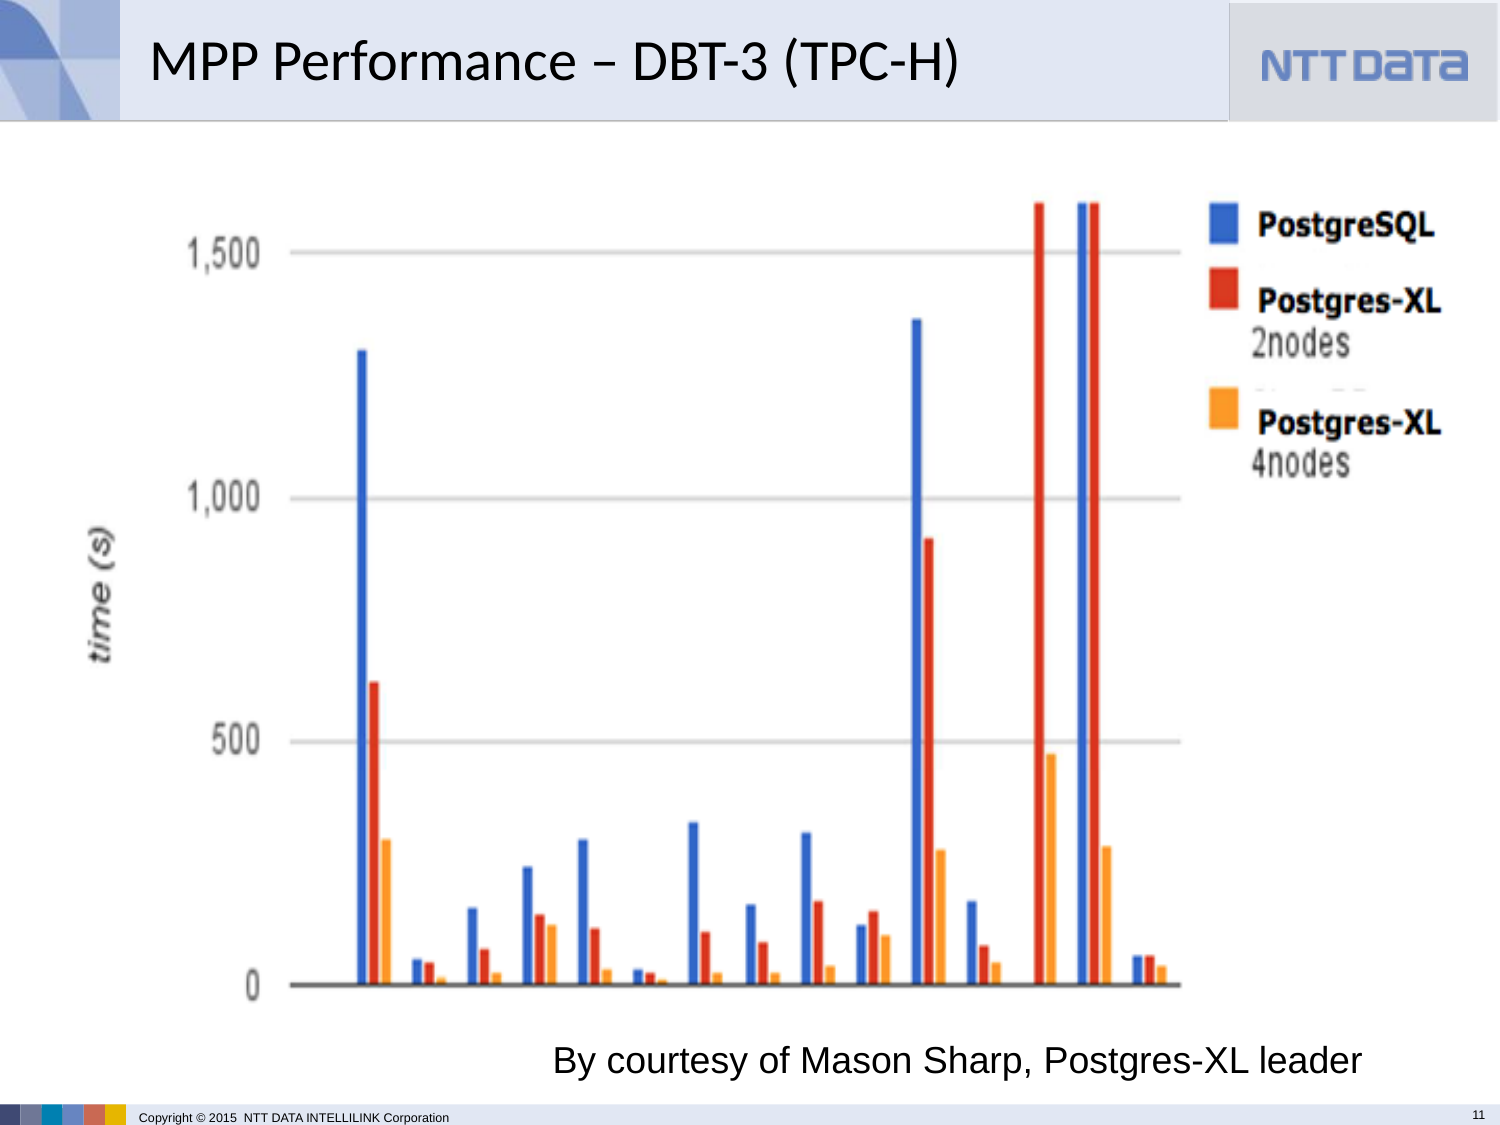

MPP Performance – DBT-3 (TPC-H)
By courtesy of Mason Sharp, Postgres-XL leader